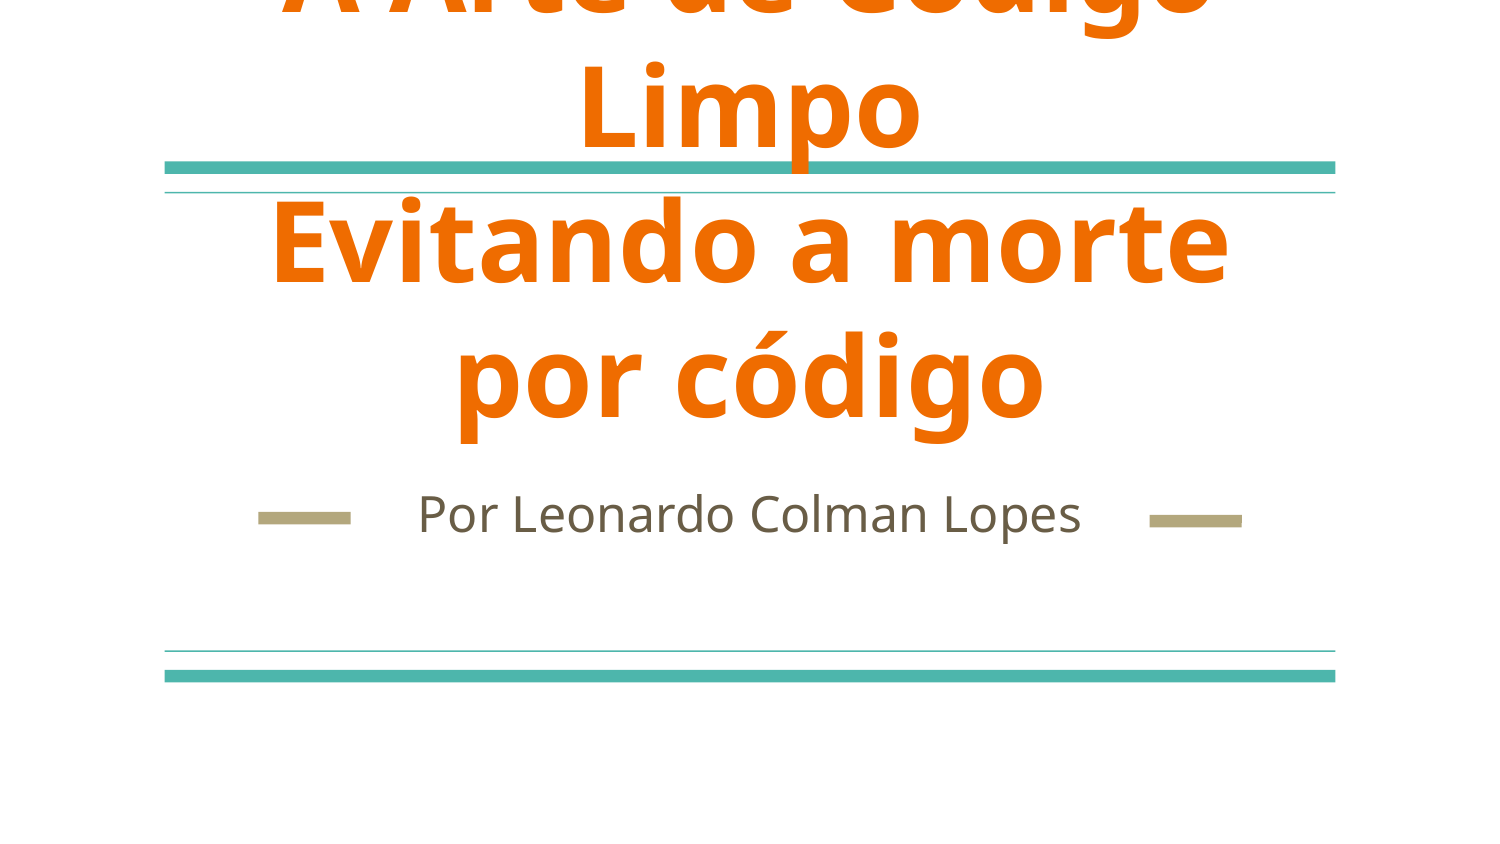

# A Arte de Código Limpo Evitando a morte por código
Por Leonardo Colman Lopes